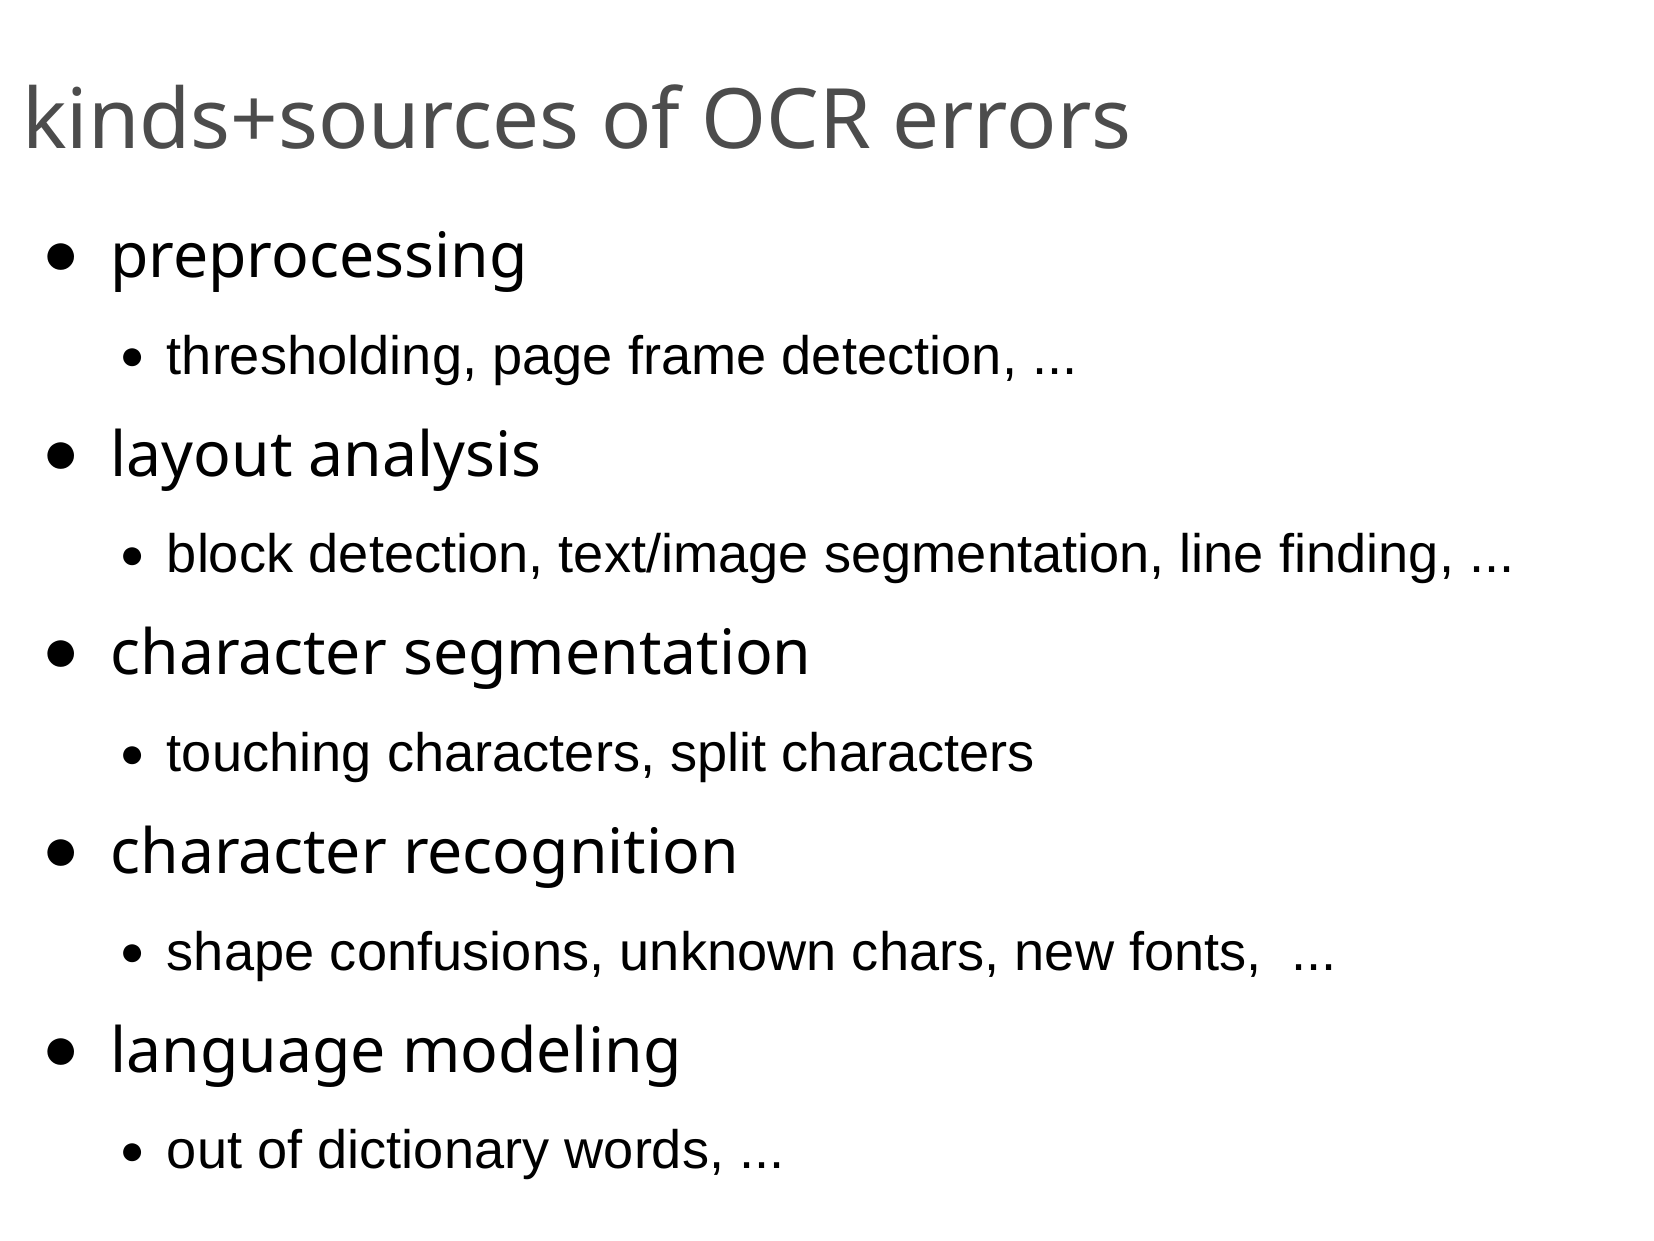

# kinds+sources of OCR errors
preprocessing
thresholding, page frame detection, ...
layout analysis
block detection, text/image segmentation, line finding, ...
character segmentation
touching characters, split characters
character recognition
shape confusions, unknown chars, new fonts, ...
language modeling
out of dictionary words, ...